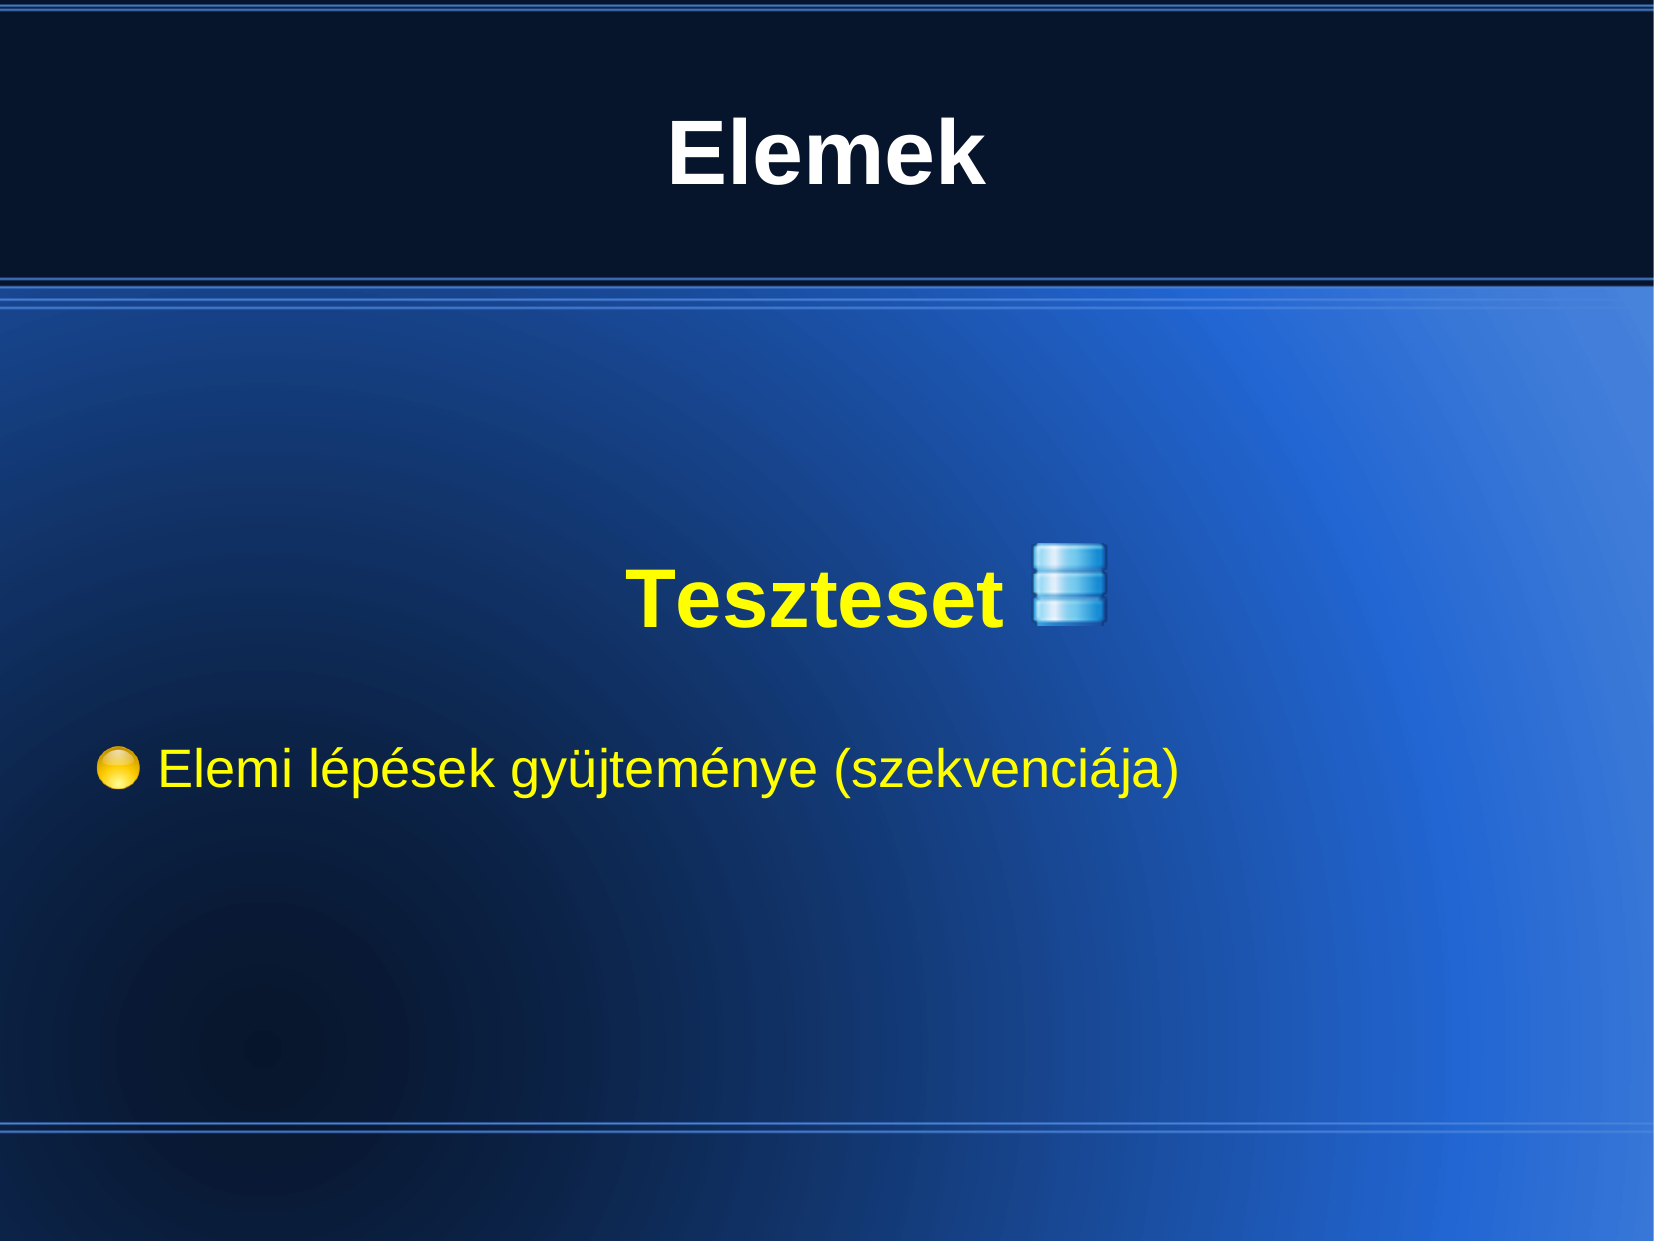

# Elemek
Teszteset
Elemi lépések gyüjteménye (szekvenciája)